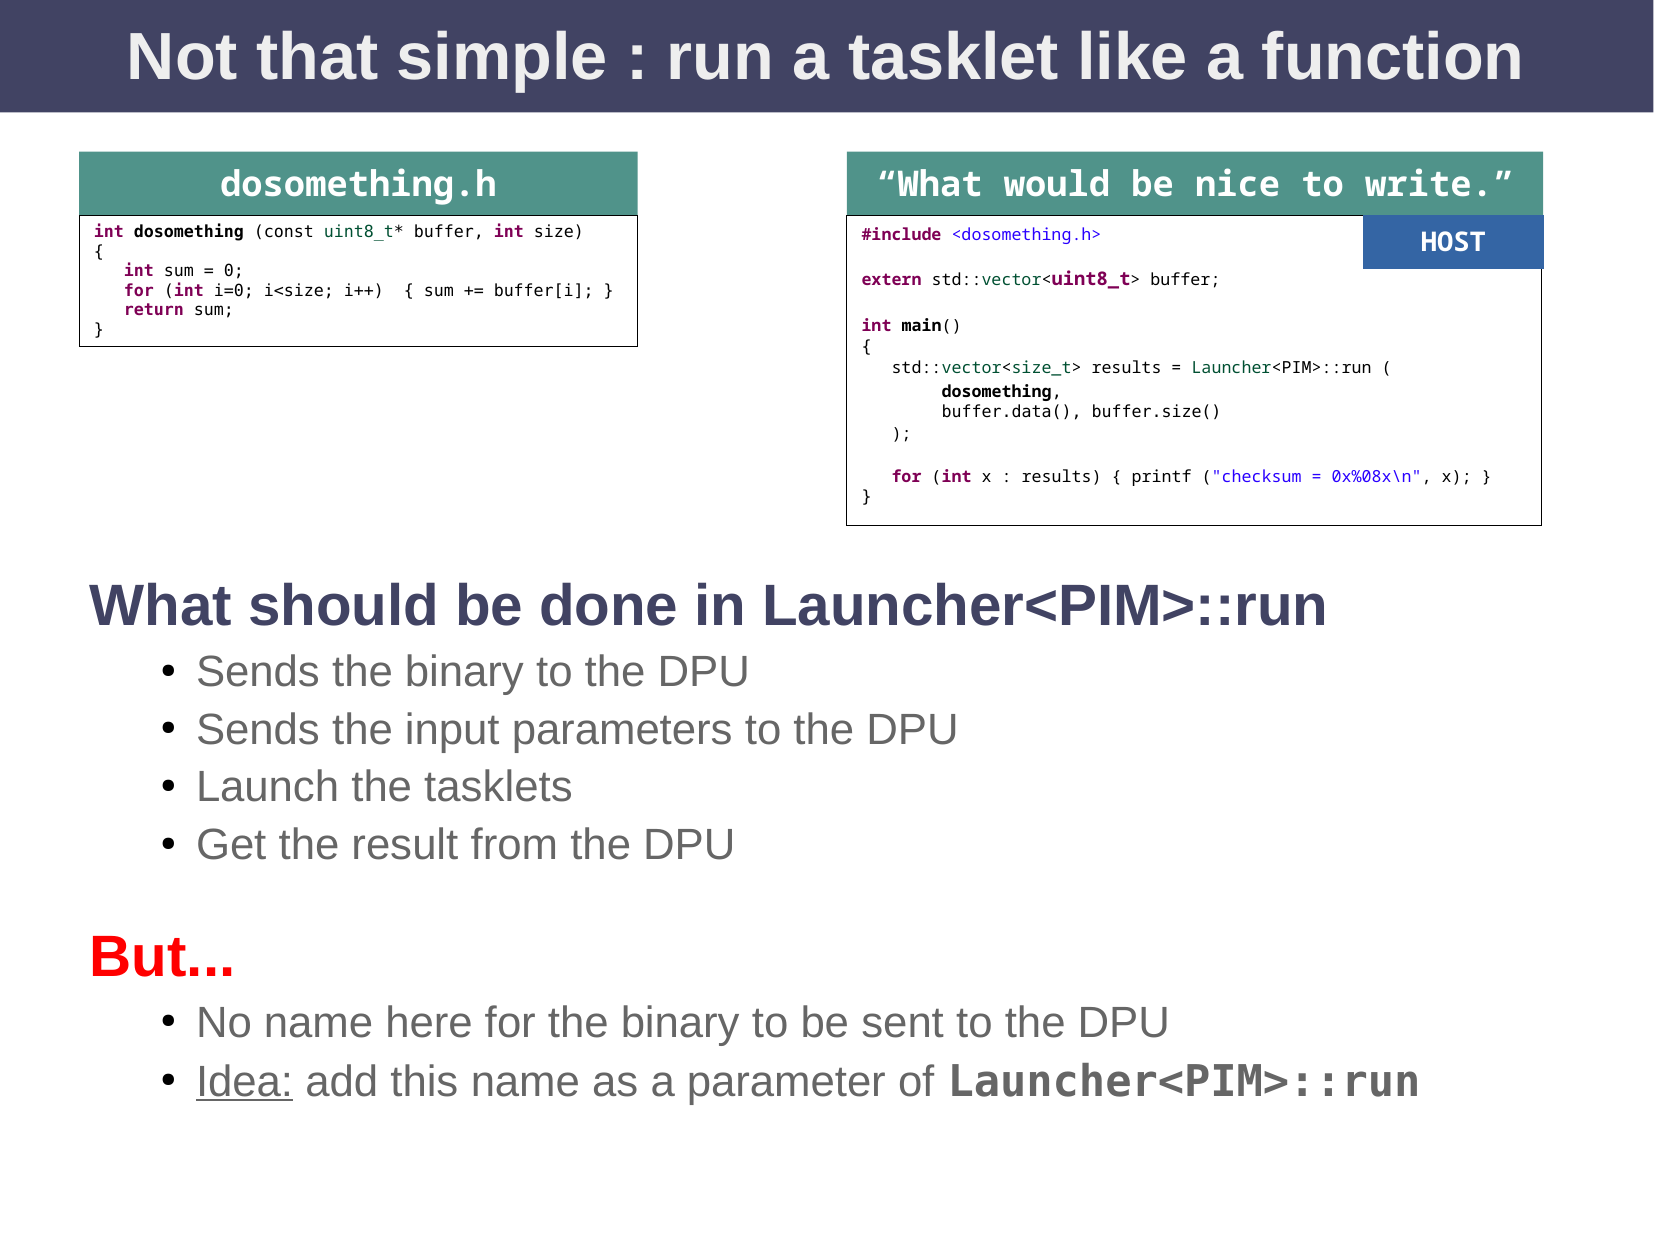

Not that simple : run a tasklet like a function
dosomething.h
“What would be nice to write.”
int dosomething (const uint8_t* buffer, int size)
{
 int sum = 0;
 for (int i=0; i<size; i++) { sum += buffer[i]; }
 return sum;
}
#include <dosomething.h>
extern std::vector<uint8_t> buffer;
int main()
{
 std::vector<size_t> results = Launcher<PIM>::run (
 dosomething,
 buffer.data(), buffer.size()
 );
 for (int x : results) { printf ("checksum = 0x%08x\n", x); }
}
HOST
What should be done in Launcher<PIM>::run
Sends the binary to the DPU
Sends the input parameters to the DPU
Launch the tasklets
Get the result from the DPU
But...
No name here for the binary to be sent to the DPU
Idea: add this name as a parameter of Launcher<PIM>::run